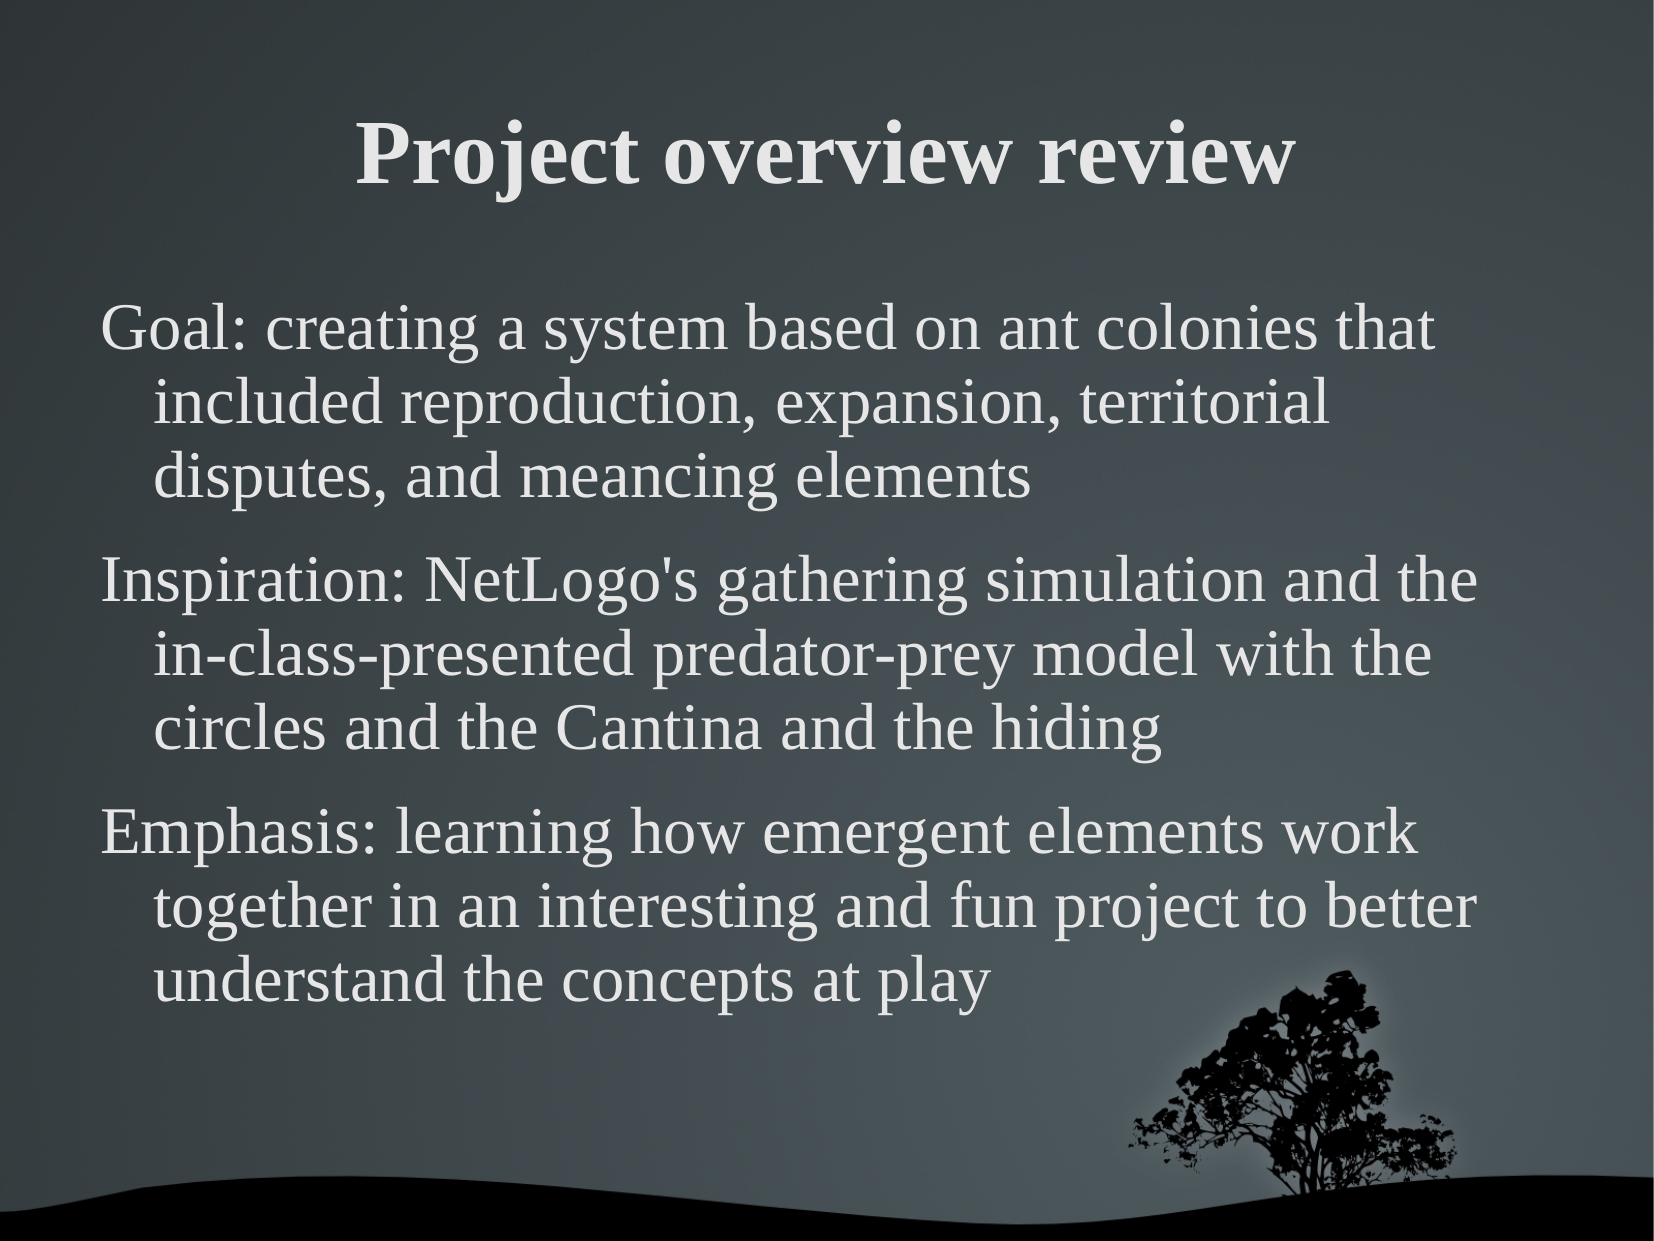

# Project overview review
Goal: creating a system based on ant colonies that included reproduction, expansion, territorial disputes, and meancing elements
Inspiration: NetLogo's gathering simulation and the in-class-presented predator-prey model with the circles and the Cantina and the hiding
Emphasis: learning how emergent elements work together in an interesting and fun project to better understand the concepts at play